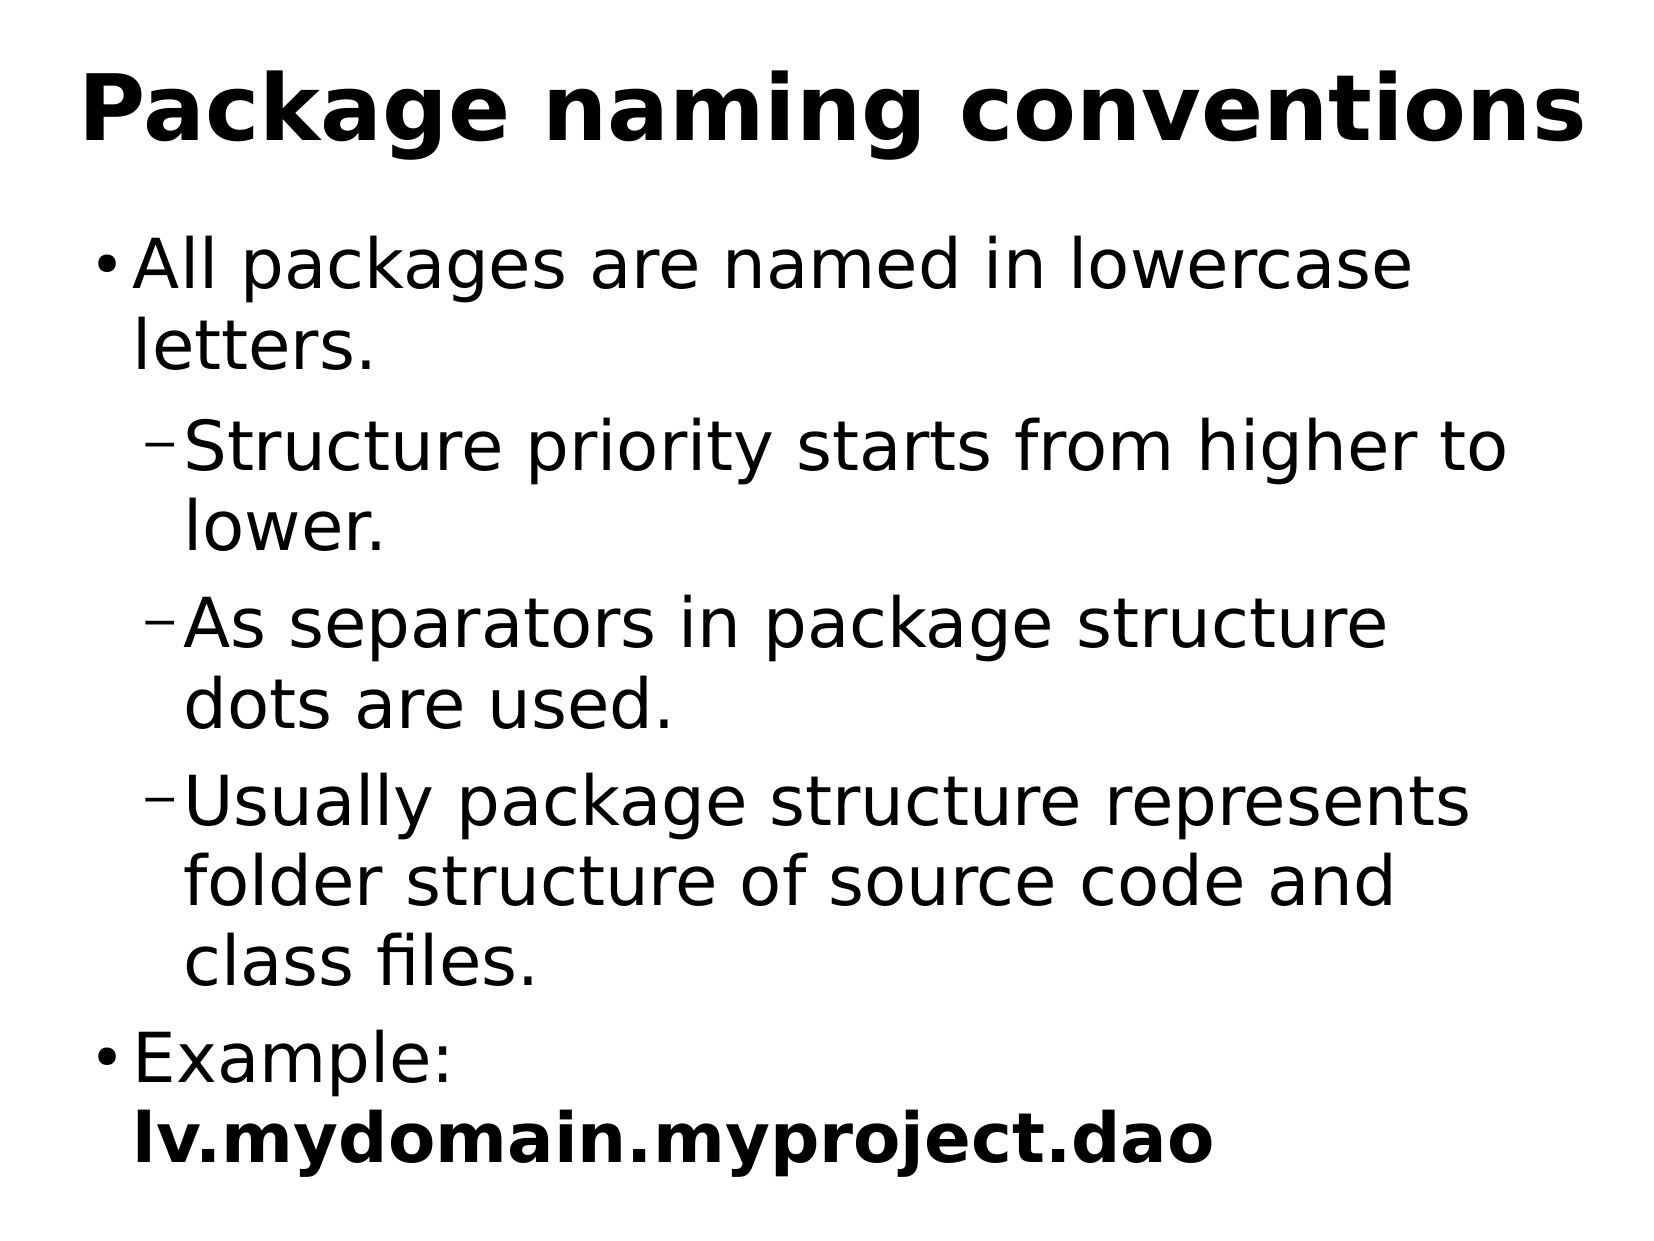

# Package naming conventions
All packages are named in lowercase letters.
Structure priority starts from higher to lower.
As separators in package structure dots are used.
Usually package structure represents folder structure of source code and class files.
Example:
lv.mydomain.myproject.dao